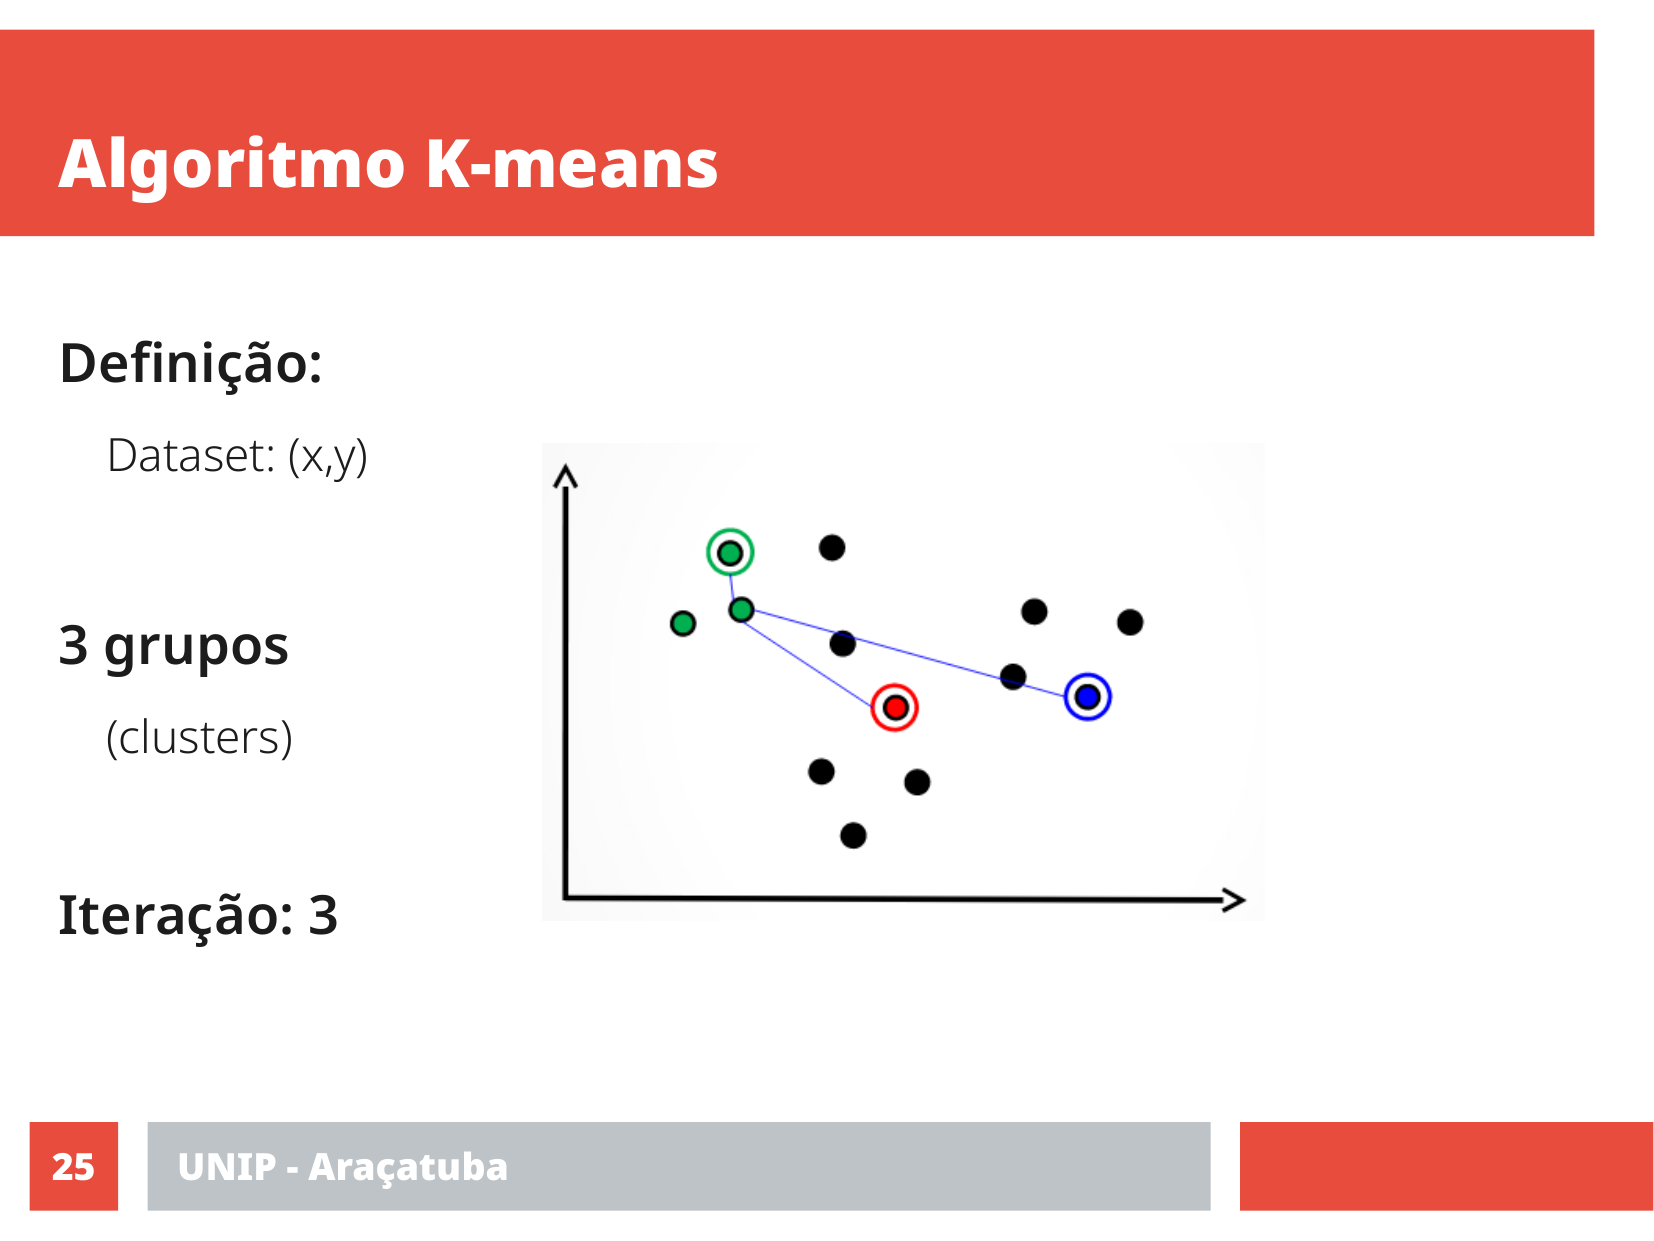

# Algoritmo K-means
Definição:
Dataset: (x,y)
3 grupos
(clusters)
Iteração: 3
25
UNIP - Araçatuba